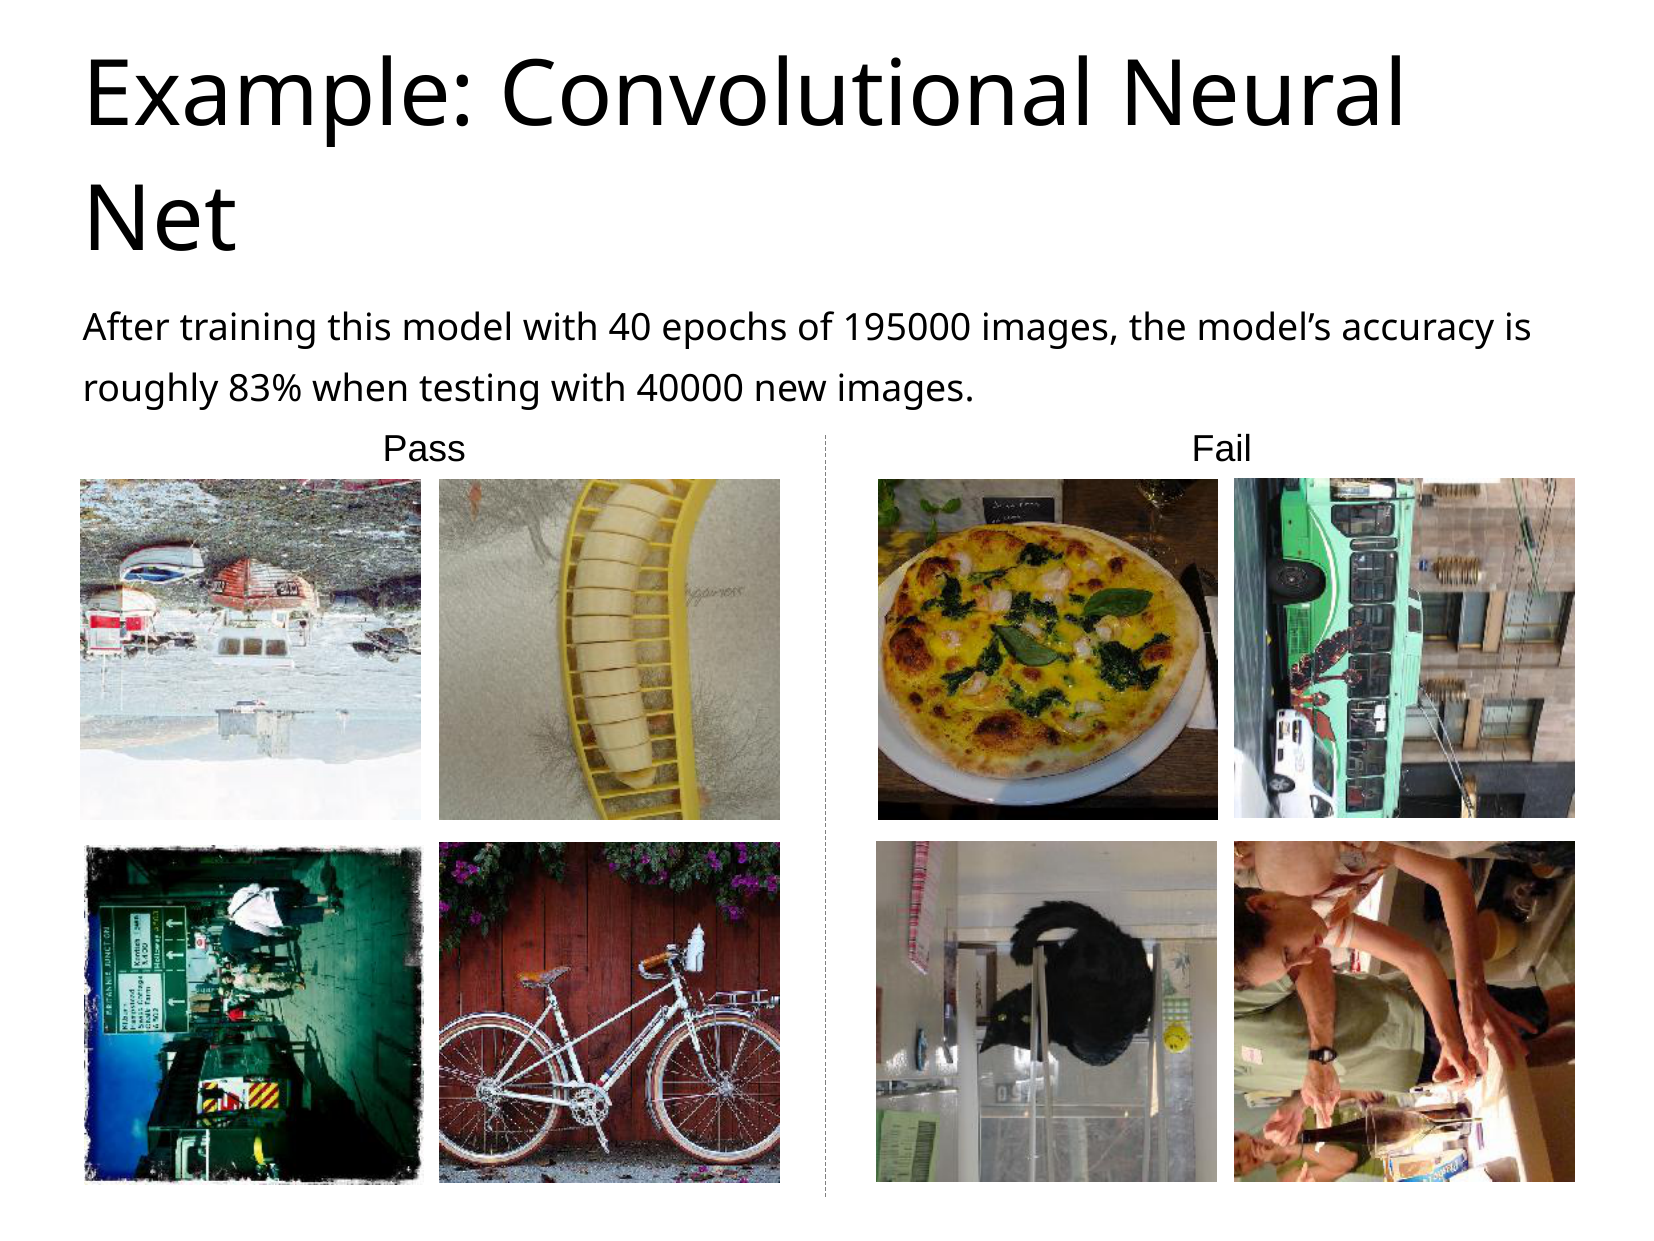

# Example: Convolutional Neural Net
After training this model with 40 epochs of 195000 images, the model’s accuracy is roughly 83% when testing with 40000 new images.
Pass
Fail